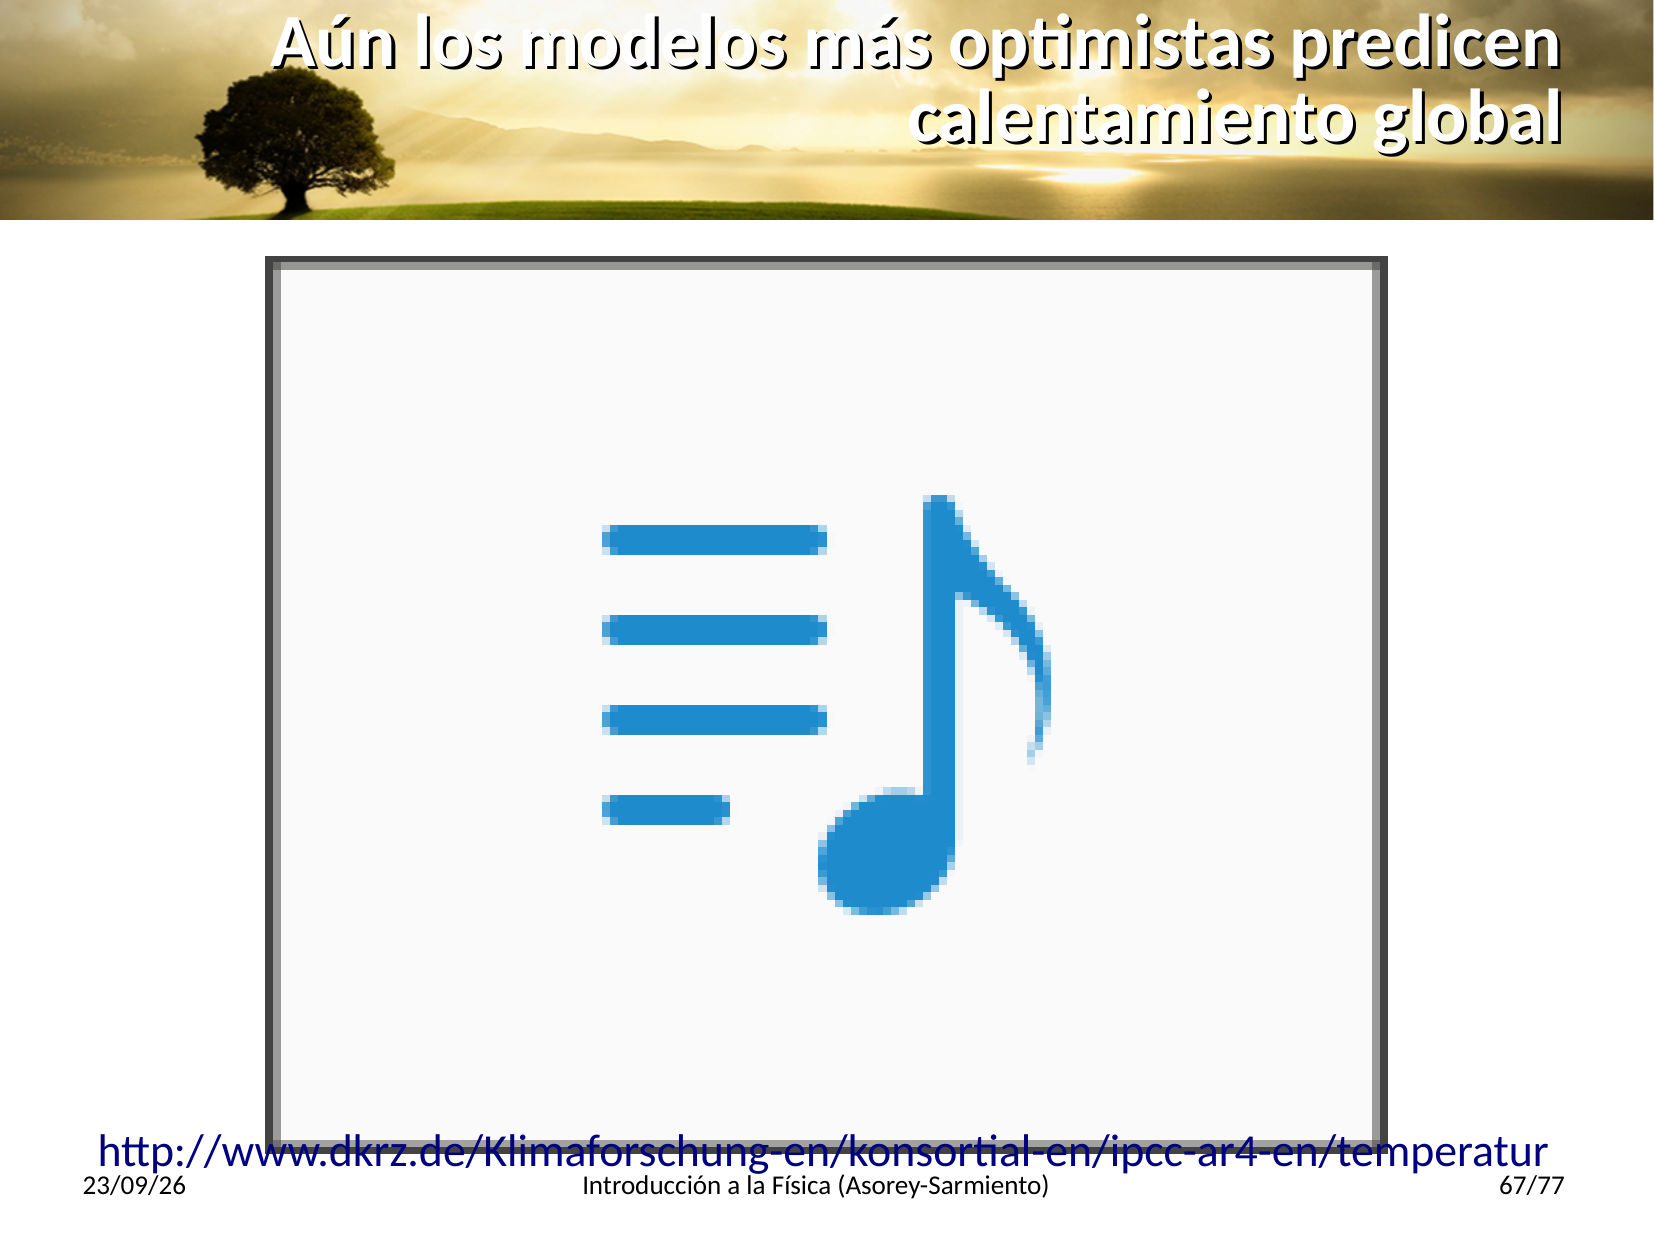

# Aún los modelos más optimistas predicen calentamiento global
http://www.dkrz.de/Klimaforschung-en/konsortial-en/ipcc-ar4-en/temperatur
Introducción a la Física (Asorey-Sarmiento)
67